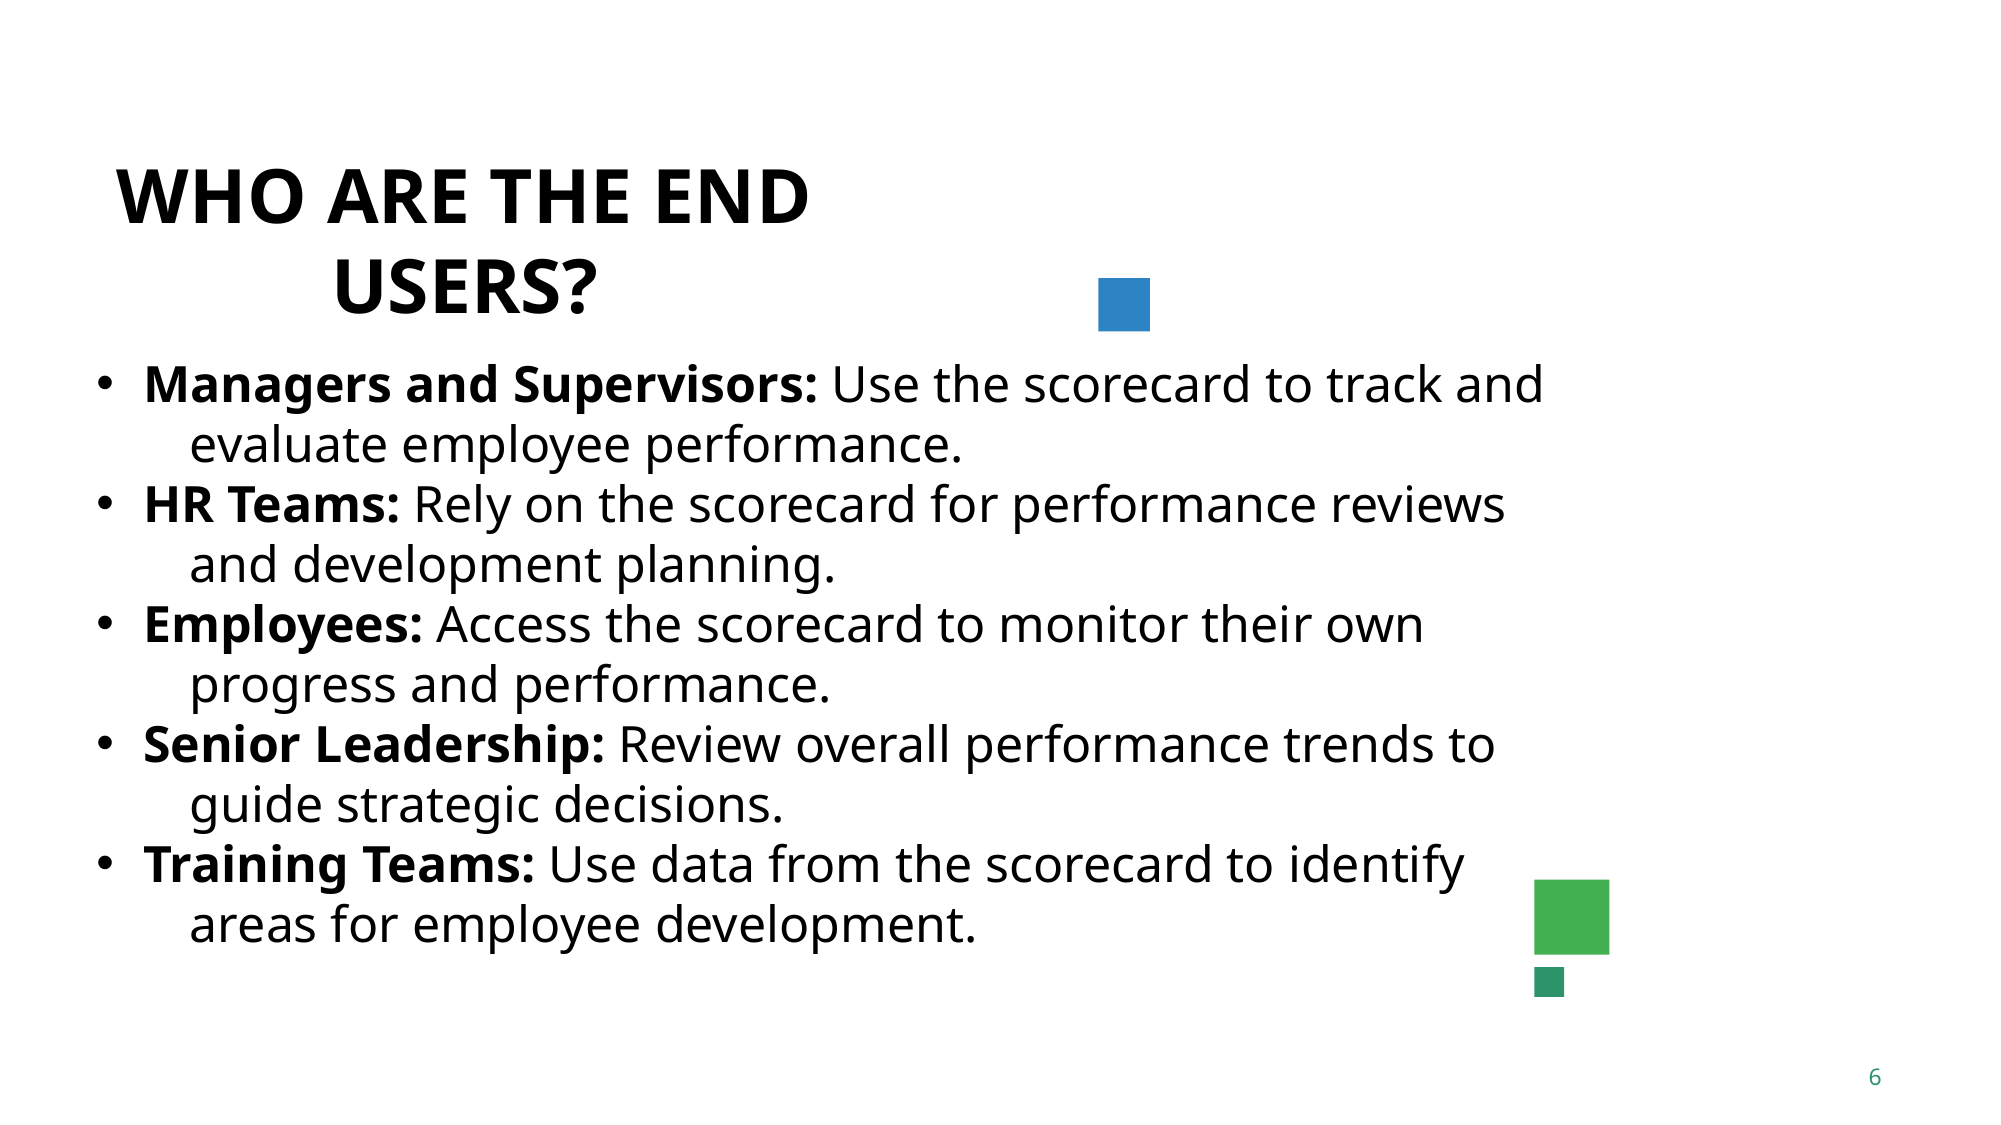

# WHO ARE THE END USERS?
Managers and Supervisors: Use the scorecard to track and evaluate employee performance.
HR Teams: Rely on the scorecard for performance reviews and development planning.
Employees: Access the scorecard to monitor their own progress and performance.
Senior Leadership: Review overall performance trends to guide strategic decisions.
Training Teams: Use data from the scorecard to identify areas for employee development.